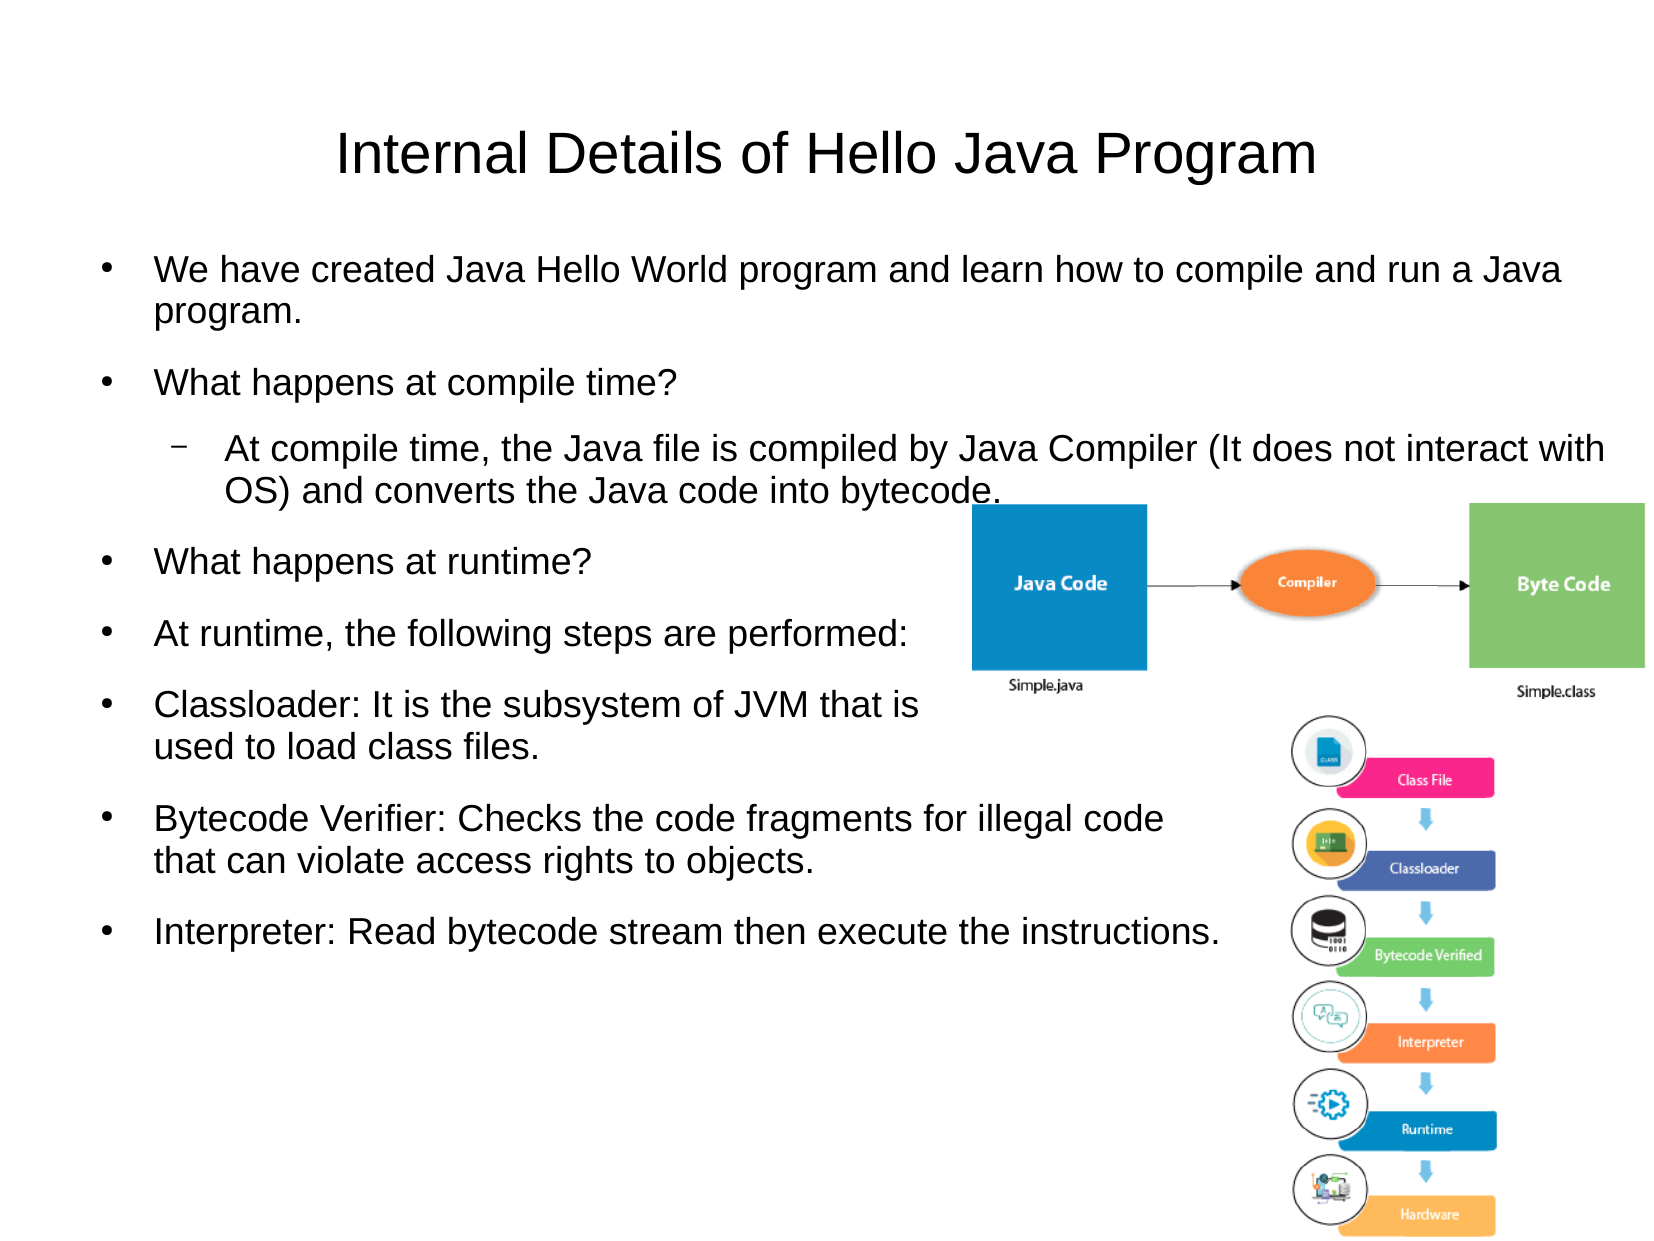

# Internal Details of Hello Java Program
We have created Java Hello World program and learn how to compile and run a Java program.
What happens at compile time?
At compile time, the Java file is compiled by Java Compiler (It does not interact with OS) and converts the Java code into bytecode.
What happens at runtime?
At runtime, the following steps are performed:
Classloader: It is the subsystem of JVM that is
used to load class files.
Bytecode Verifier: Checks the code fragments for illegal code
that can violate access rights to objects.
Interpreter: Read bytecode stream then execute the instructions.